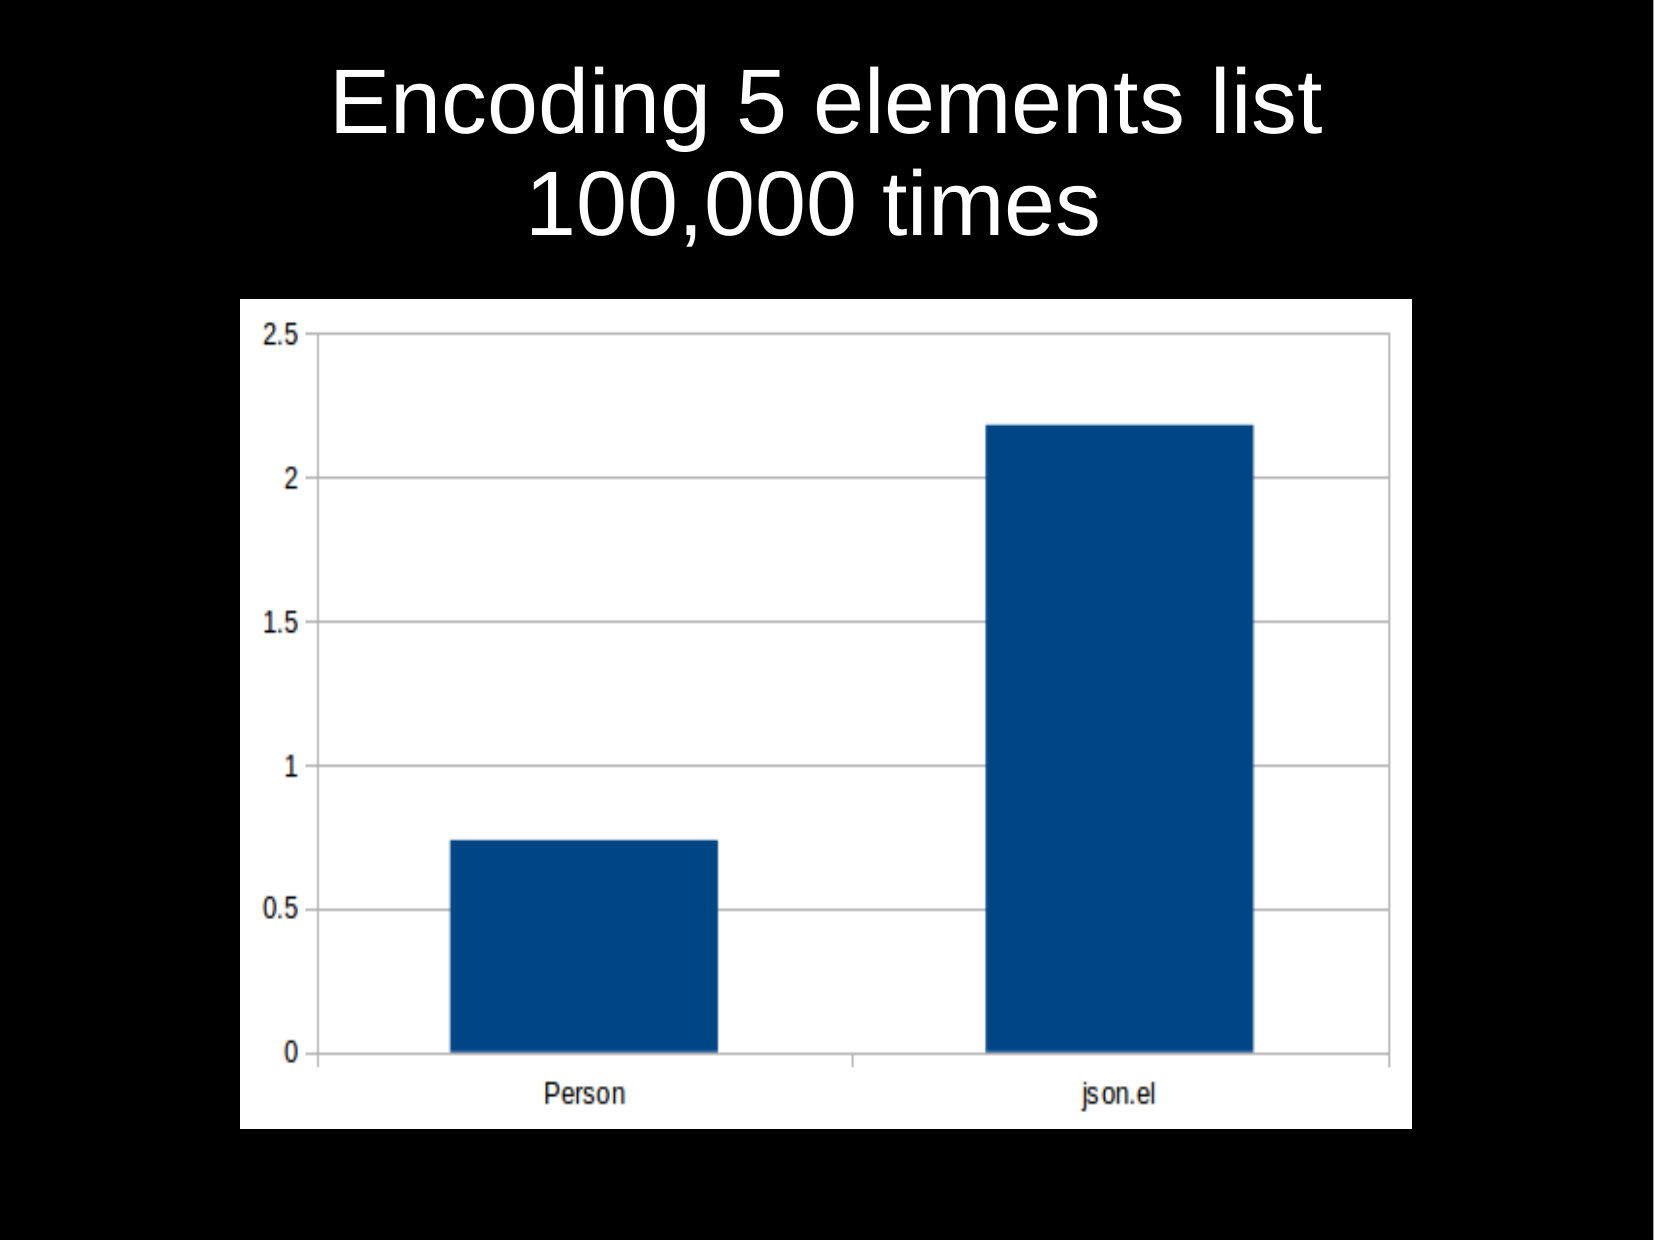

# Encoding 5 elements list 100,000 times